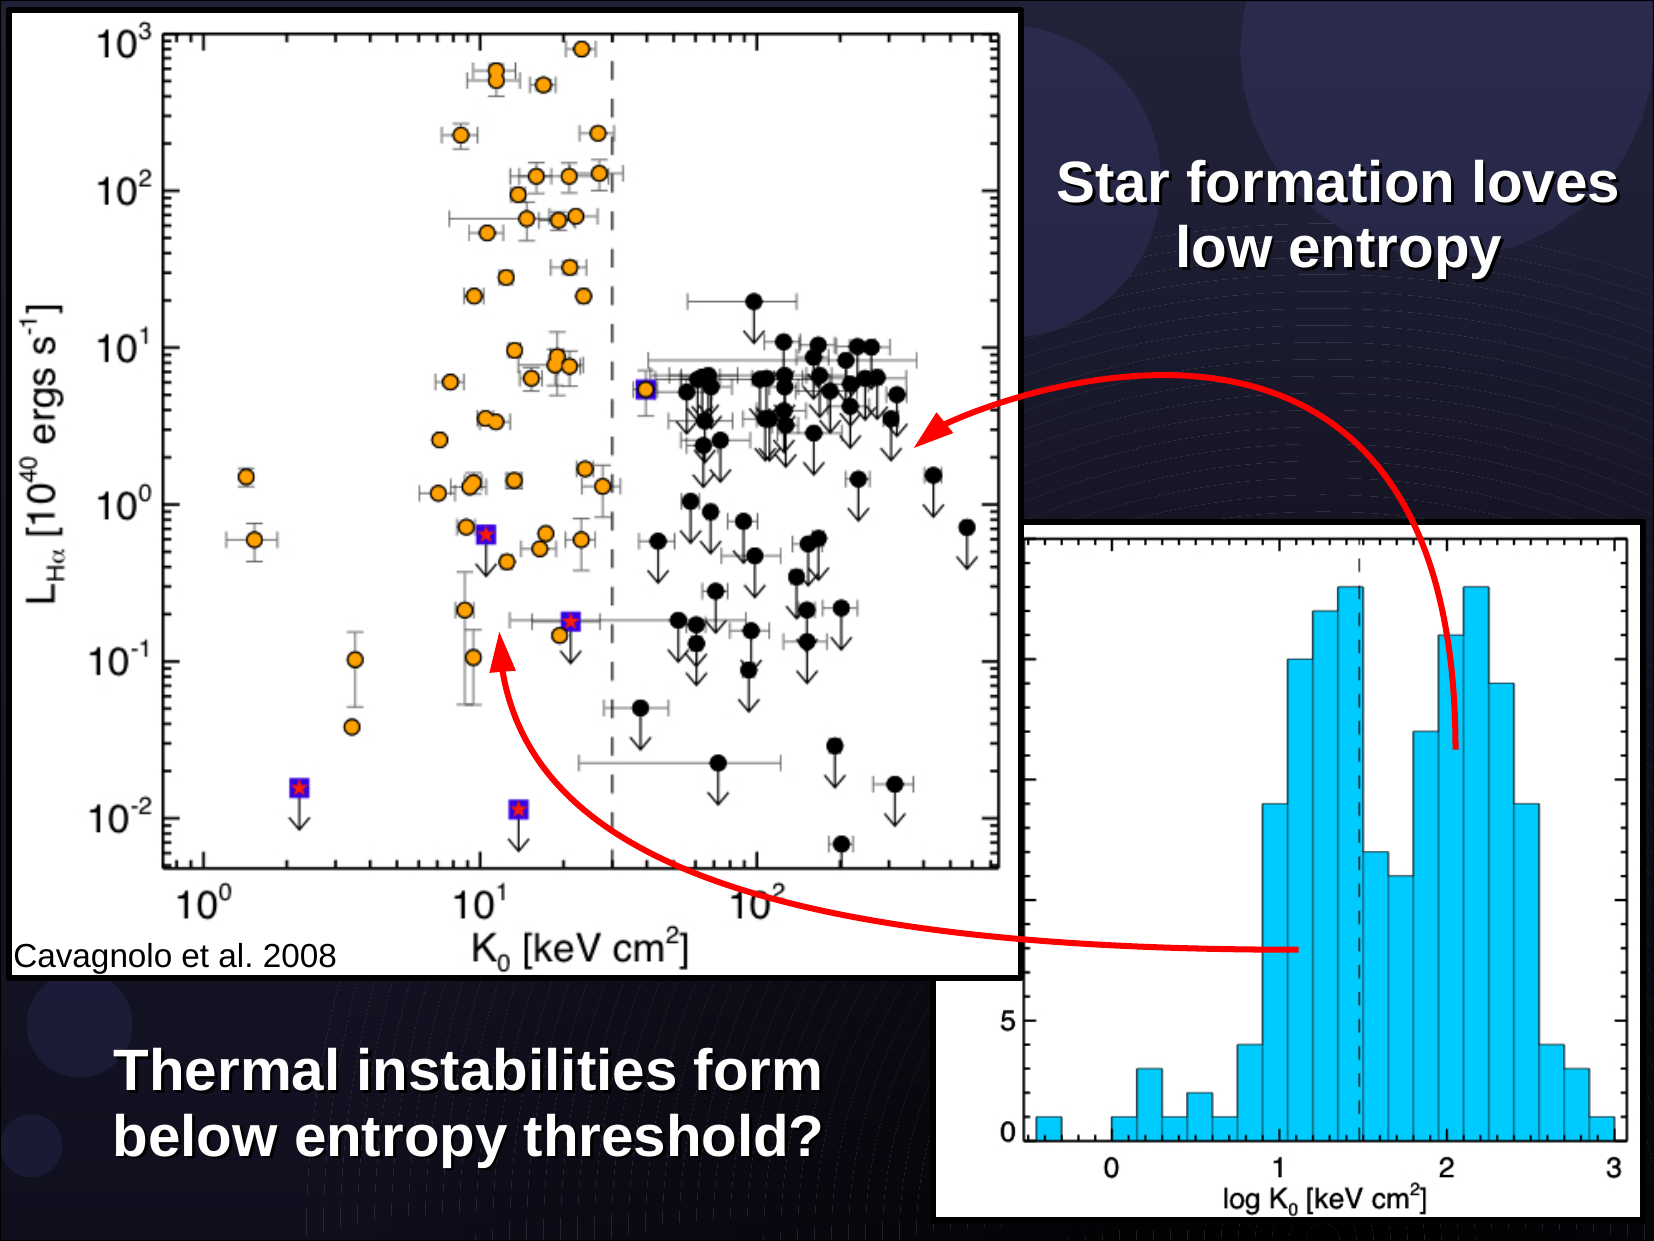

Star formation loves low entropy
Cavagnolo et al. 2008
Thermal instabilities form below entropy threshold?